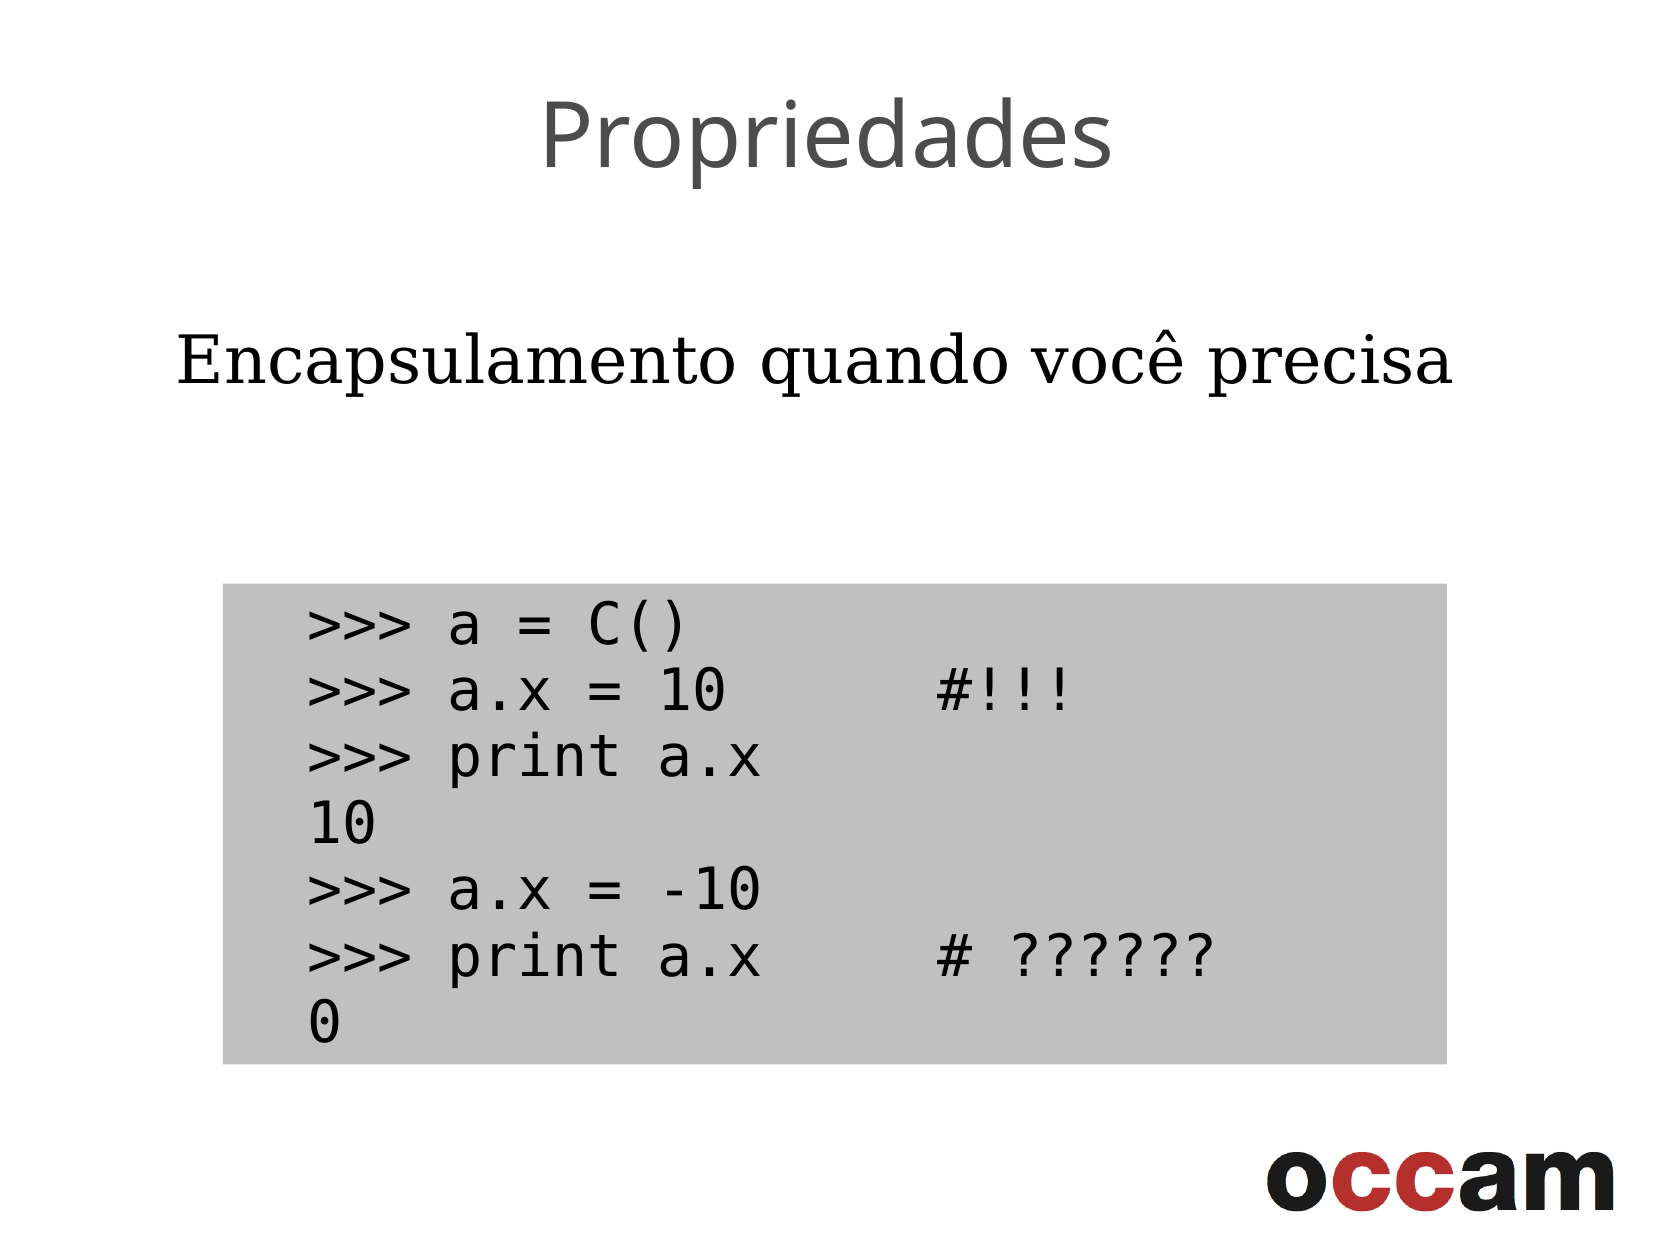

# Propriedades
Encapsulamento quando você precisa
 >>> a = C()
 >>> a.x = 10 #!!!
 >>> print a.x
 10
 >>> a.x = -10
 >>> print a.x # ??????
 0